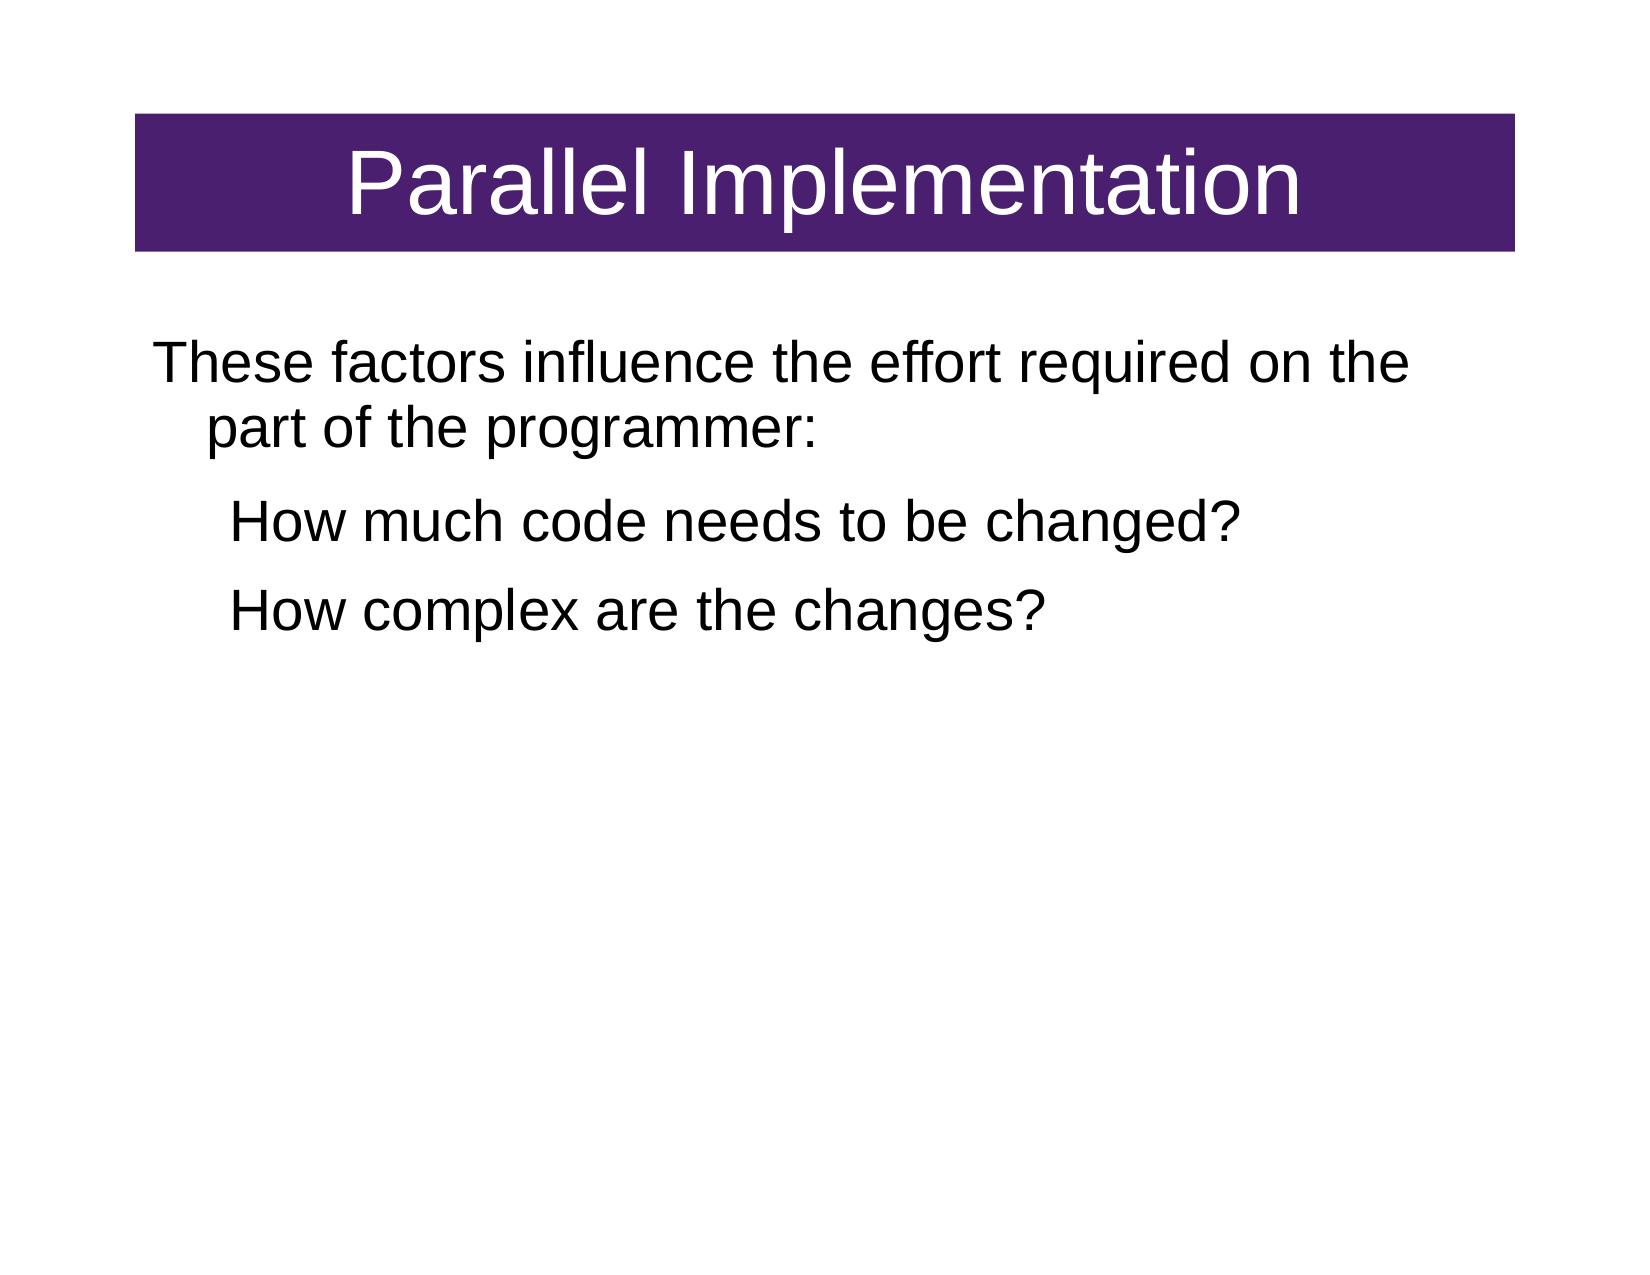

Parallel Implementation
# These factors influence the effort required on the part of the programmer:
How much code needs to be changed?
How complex are the changes?